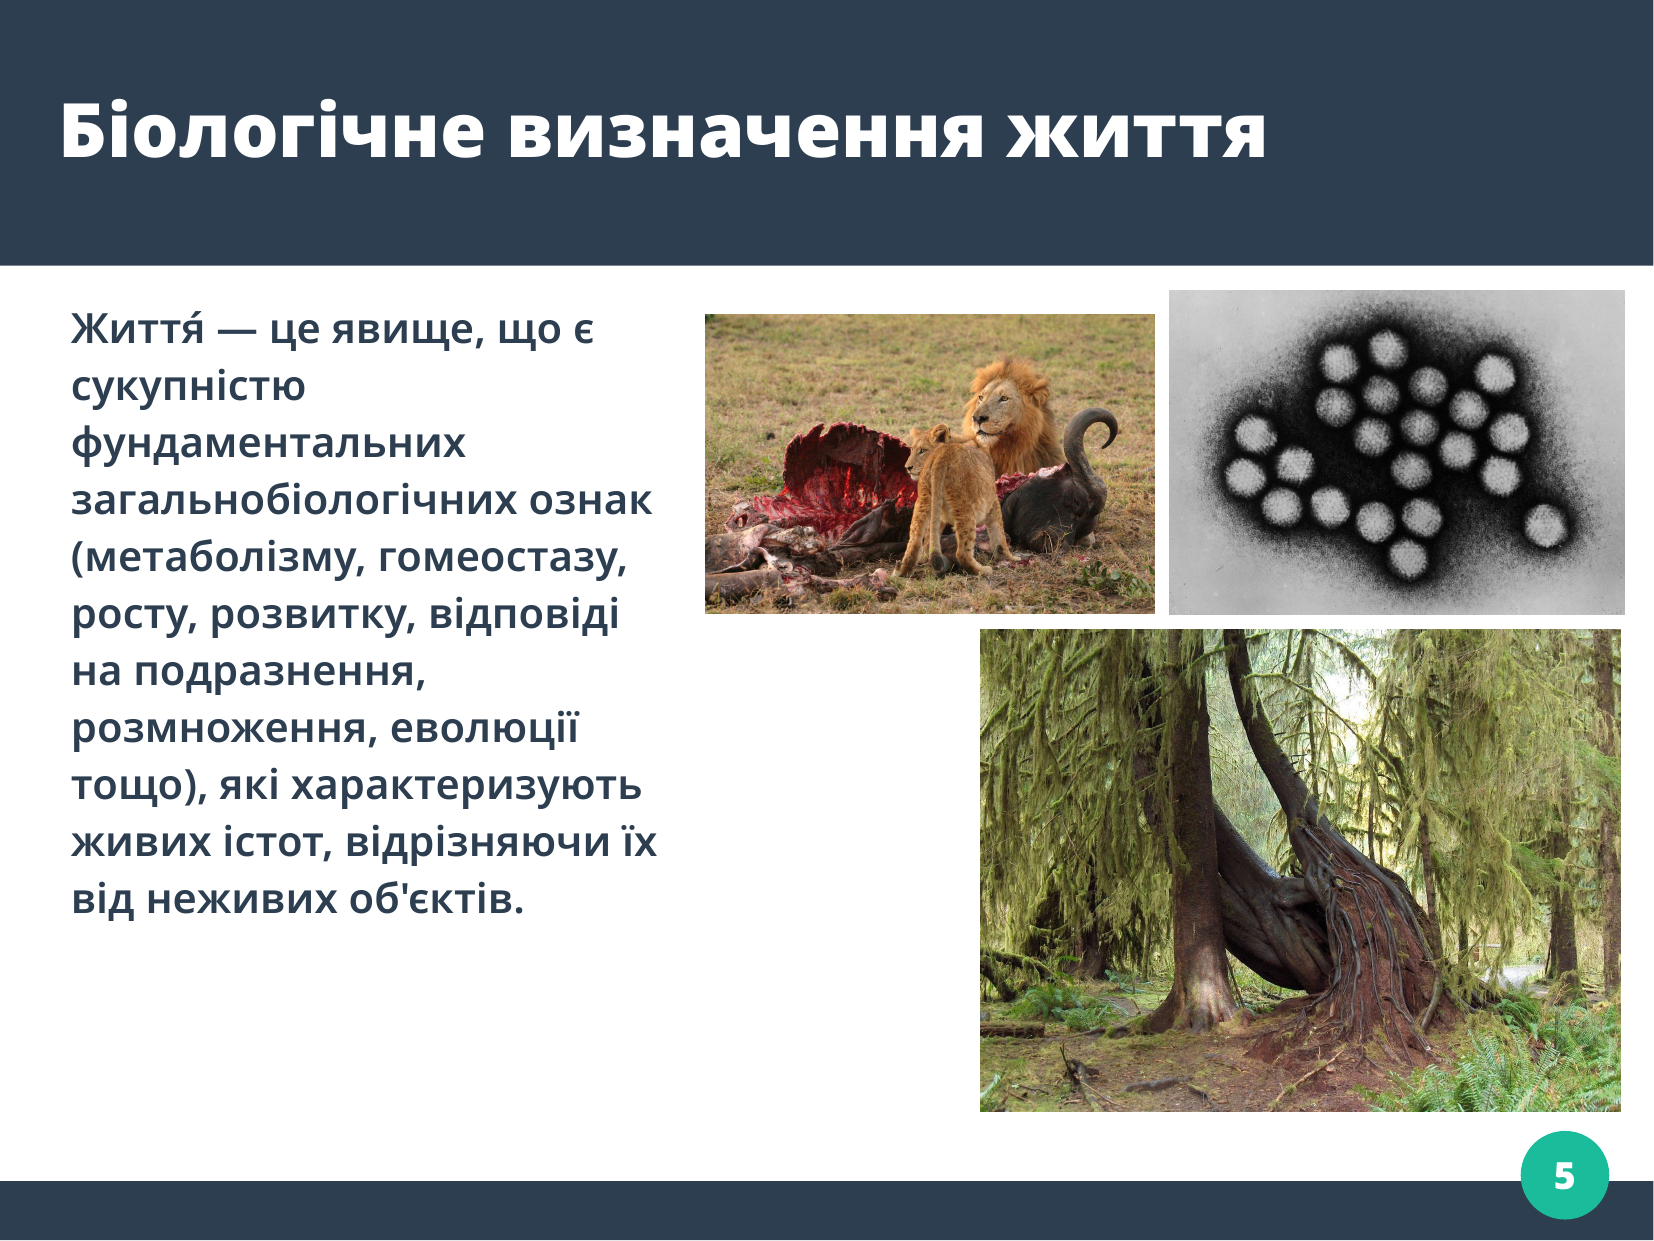

# Біологічне визначення життя
Життя́ — це явище, що є сукупністю фундаментальних загальнобіологічних ознак (метаболізму, гомеостазу, росту, розвитку, відповіді на подразнення, розмноження, еволюції тощо), які характеризують живих істот, відрізняючи їх від неживих об'єктів.
5